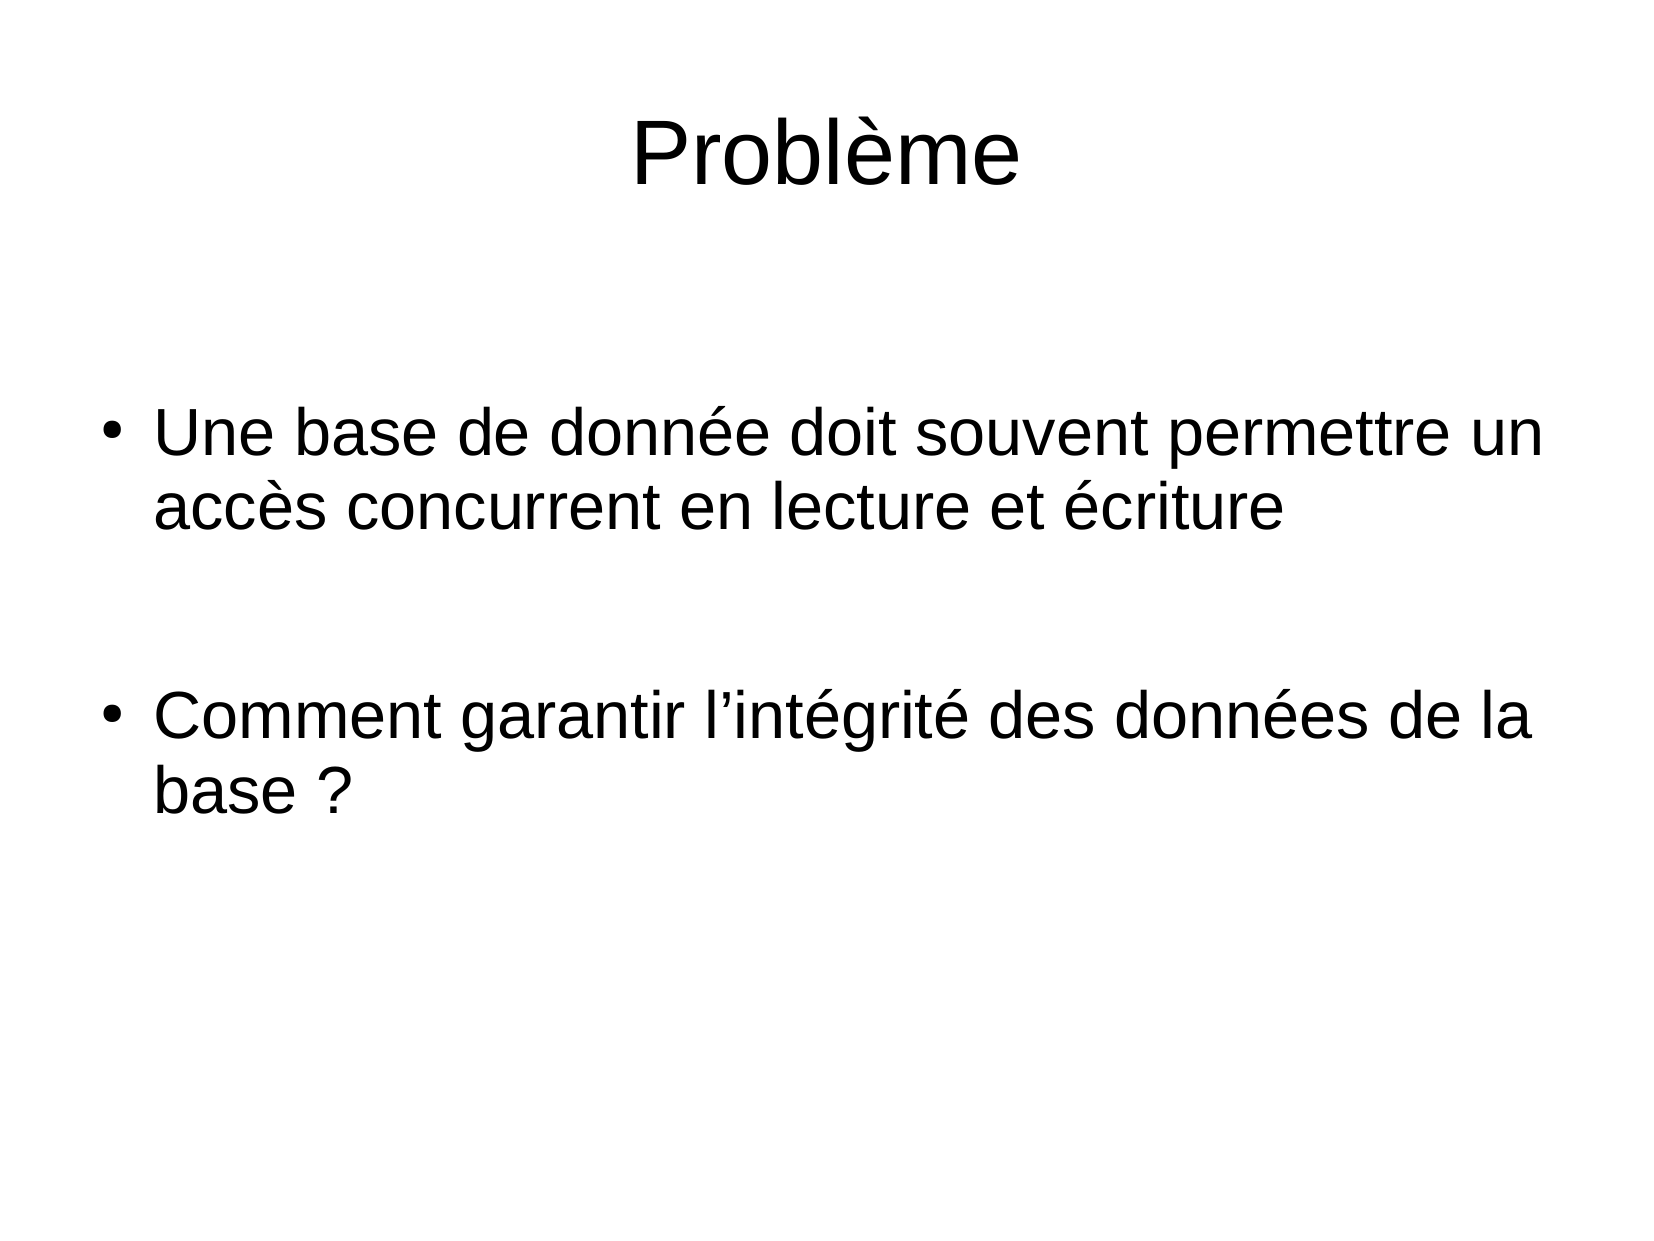

# Problème
Une base de donnée doit souvent permettre un accès concurrent en lecture et écriture
Comment garantir l’intégrité des données de la base ?